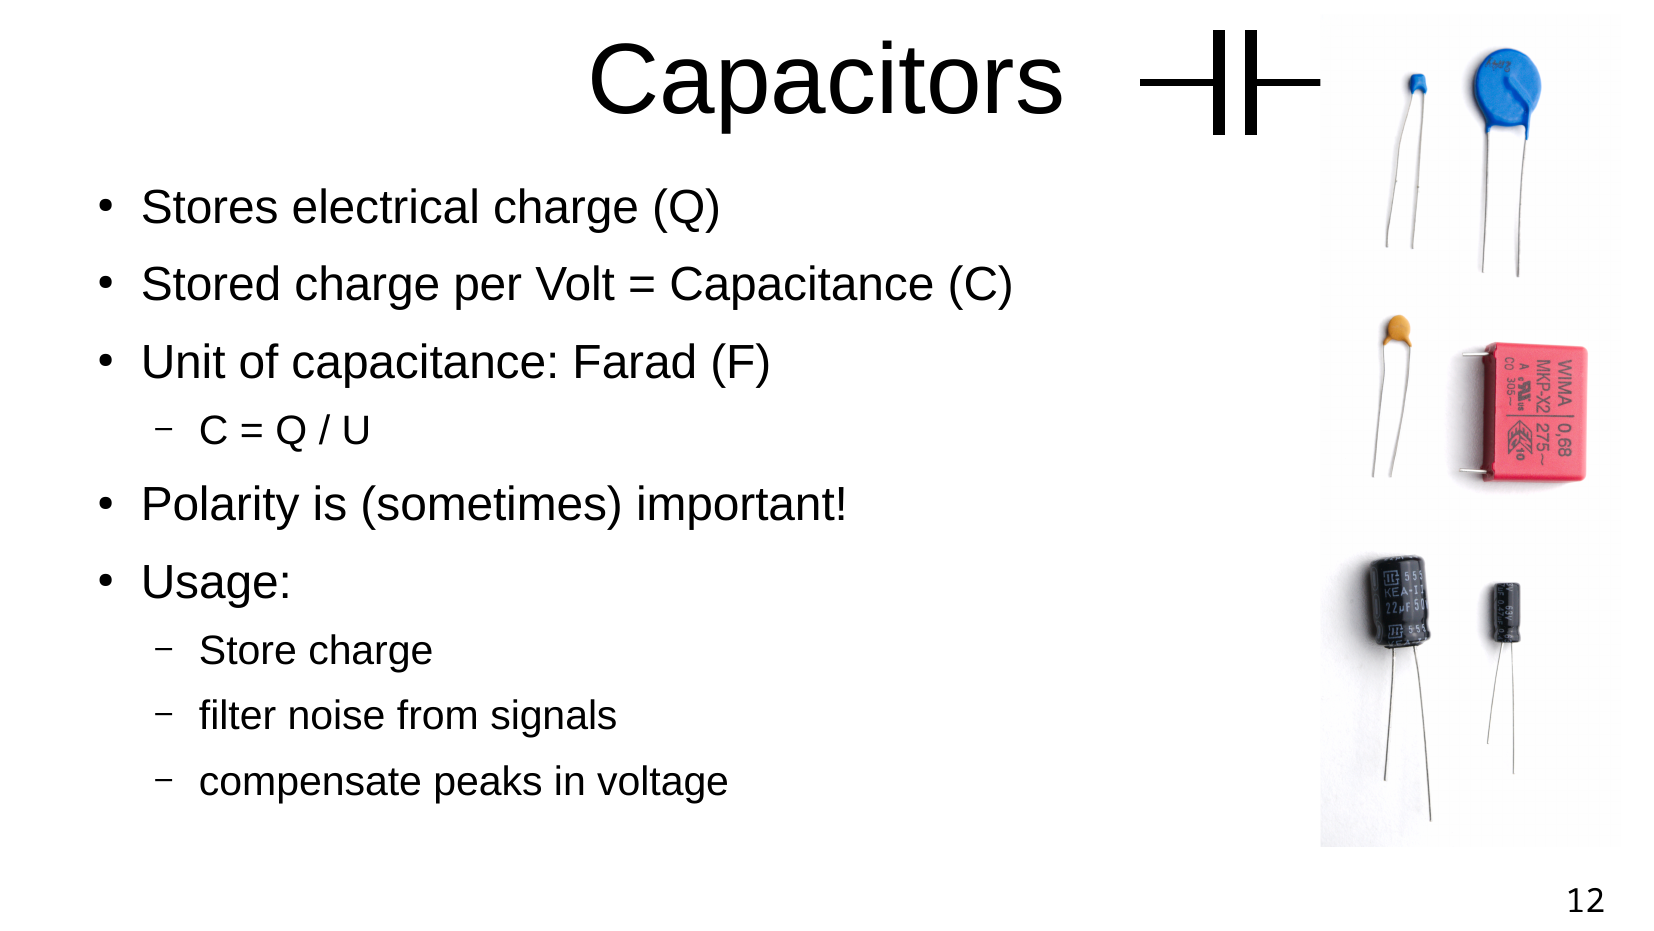

# Capacitors
Stores electrical charge (Q)
Stored charge per Volt = Capacitance (C)
Unit of capacitance: Farad (F)
C = Q / U
Polarity is (sometimes) important!
Usage:
Store charge
filter noise from signals
compensate peaks in voltage